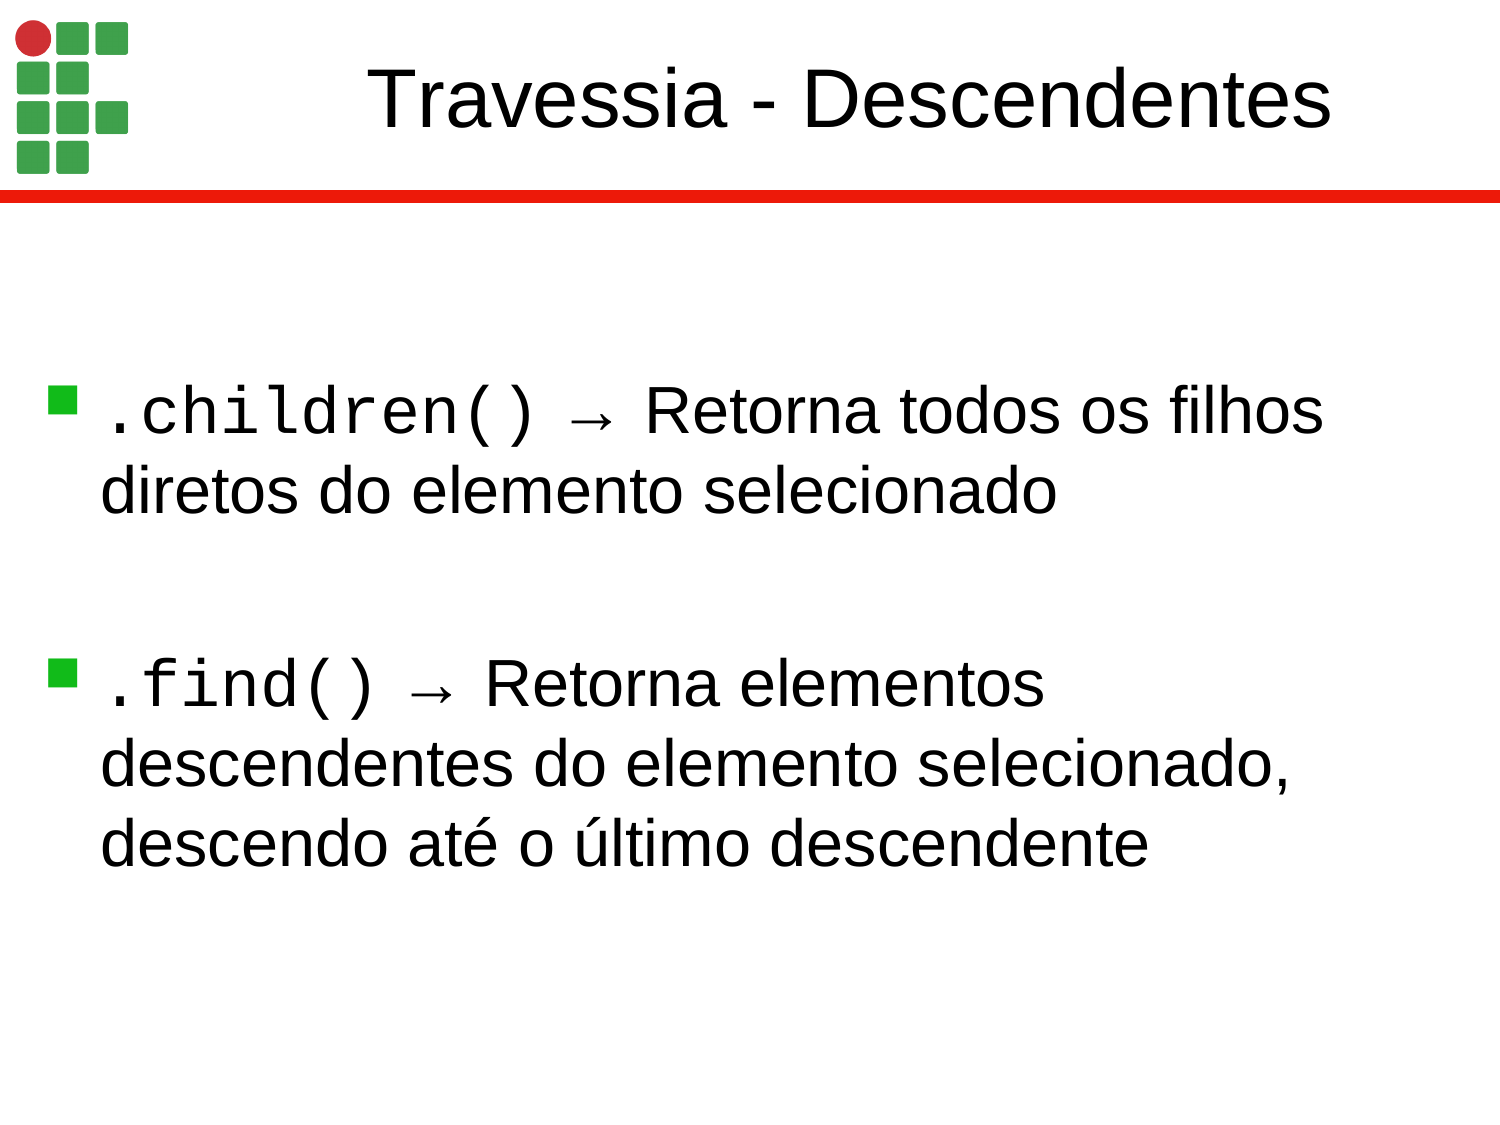

# Travessia - Descendentes
.children() → Retorna todos os filhos diretos do elemento selecionado
.find() → Retorna elementos descendentes do elemento selecionado, descendo até o último descendente